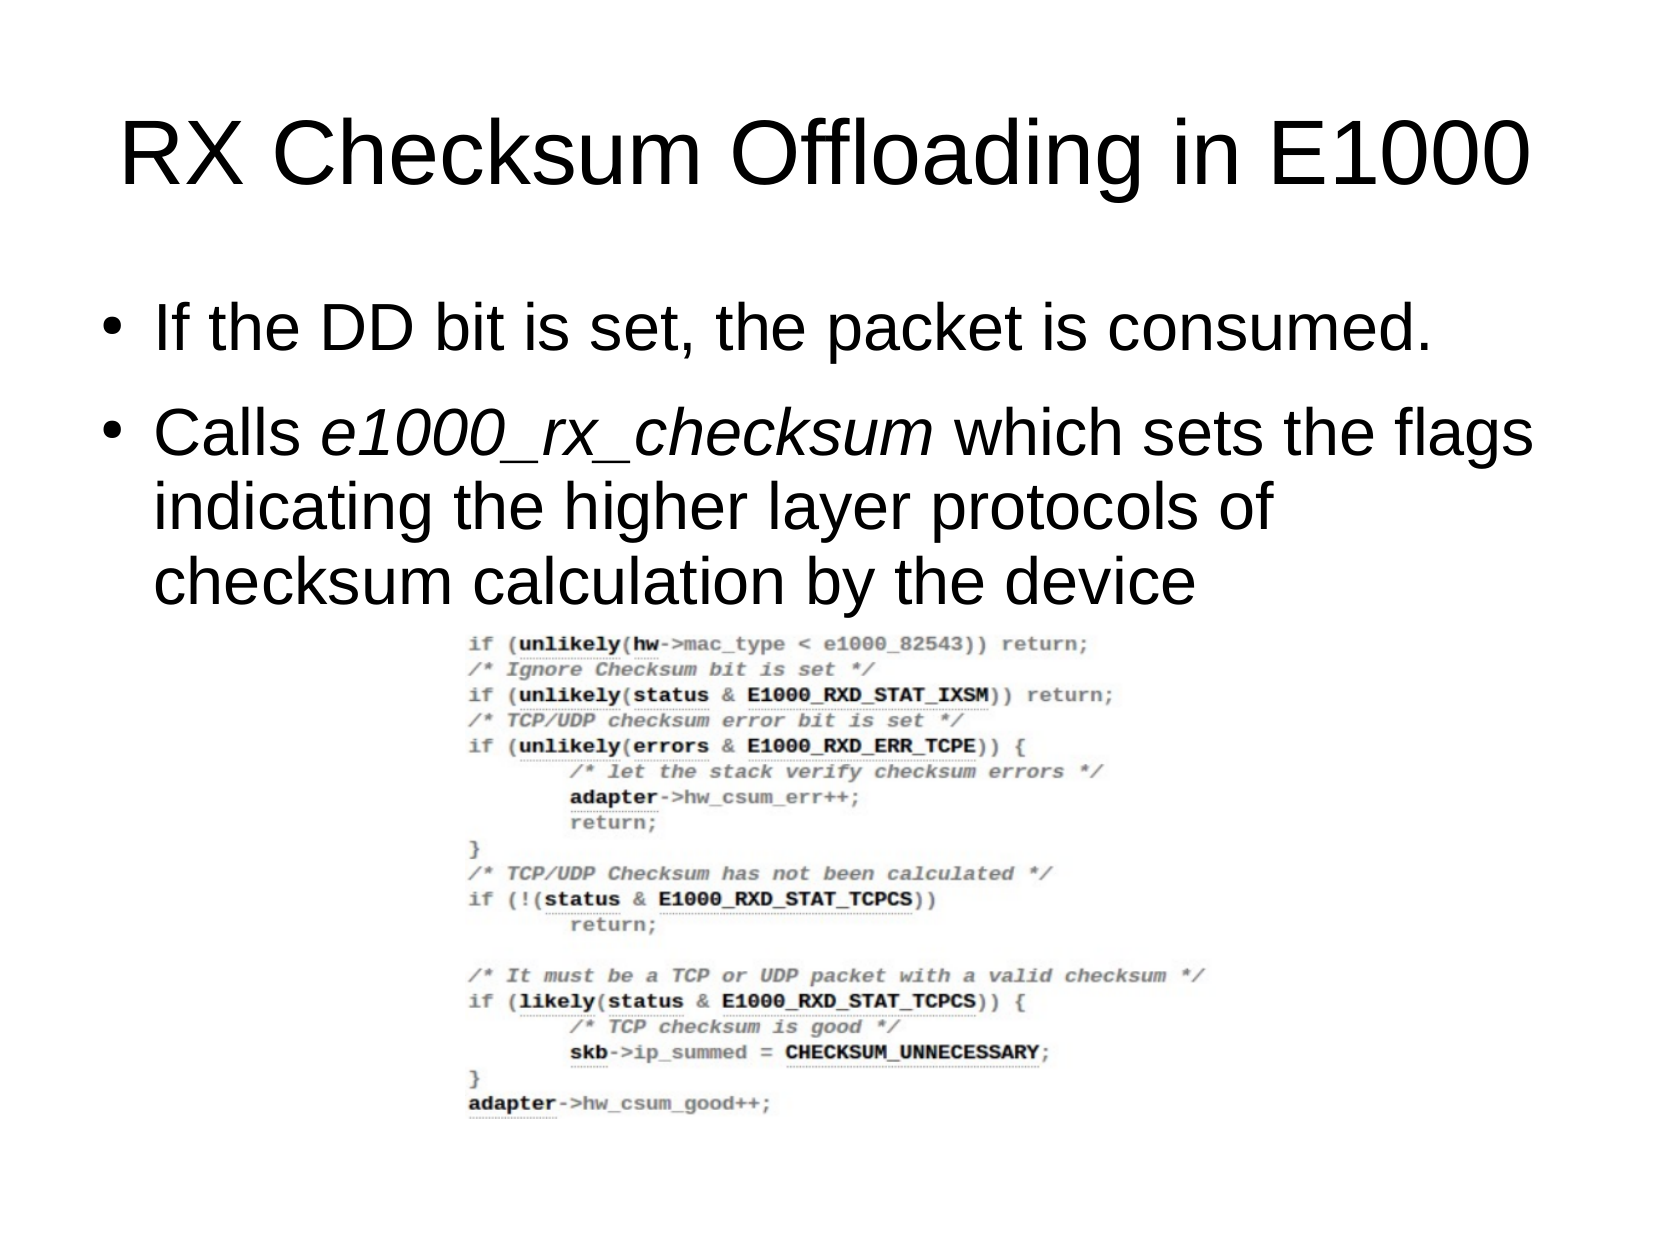

# RX Checksum Offloading in E1000
If the DD bit is set, the packet is consumed.
Calls e1000_rx_checksum which sets the flags indicating the higher layer protocols of checksum calculation by the device